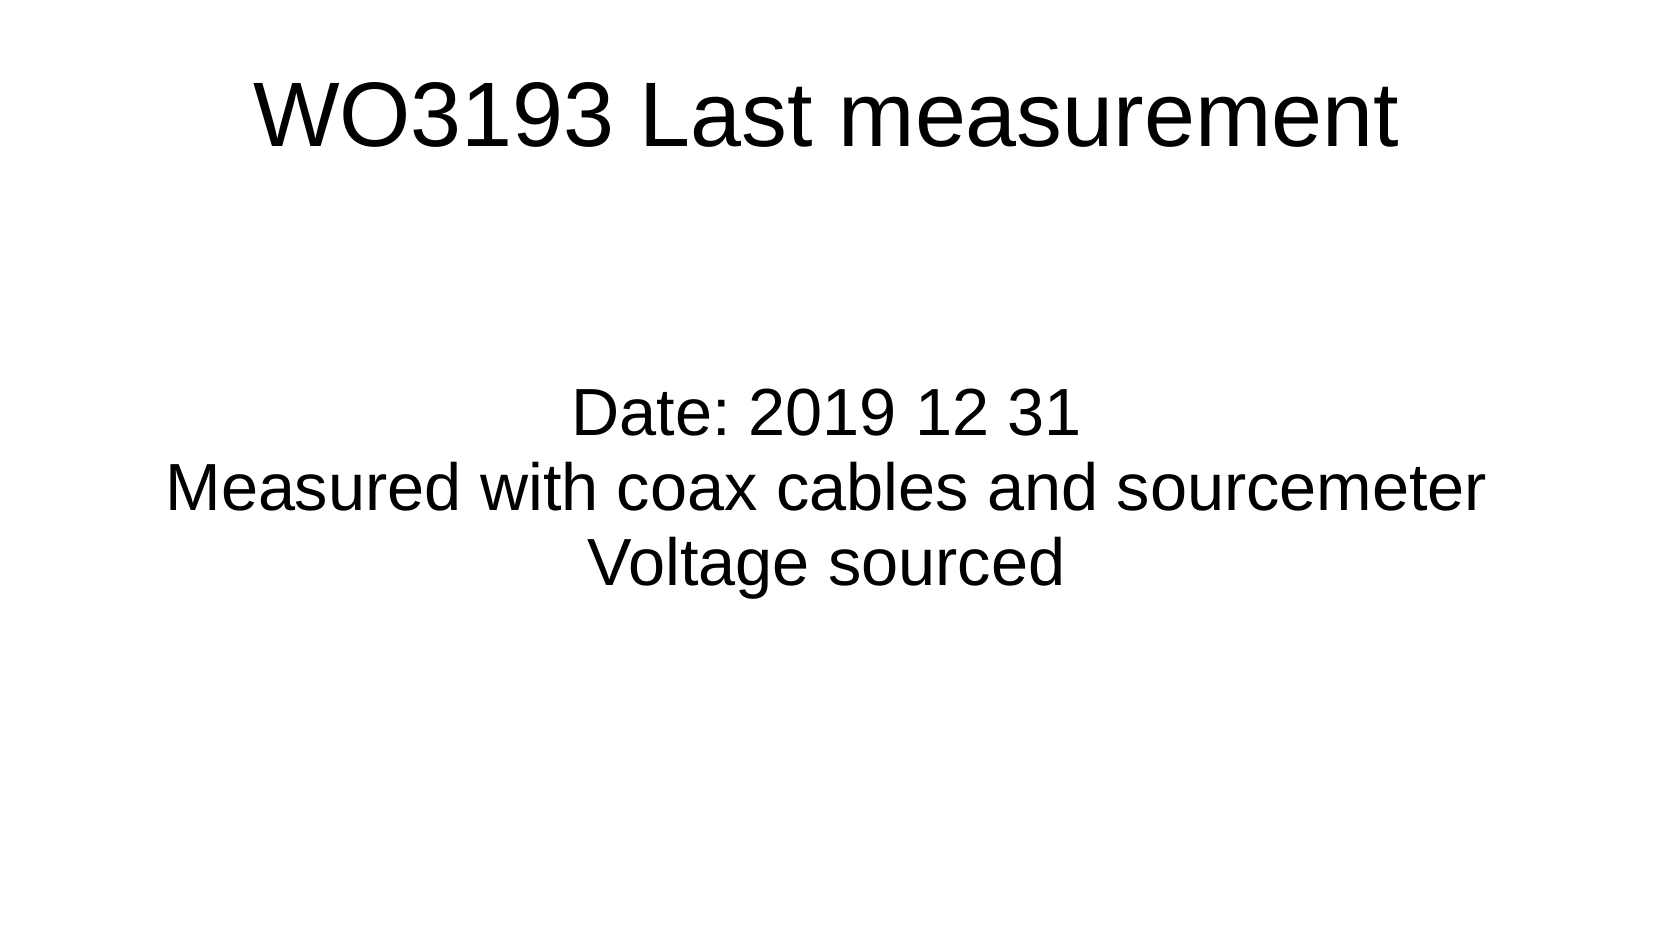

# WO3193 Last measurement
Date: 2019 12 31
Measured with coax cables and sourcemeter
Voltage sourced